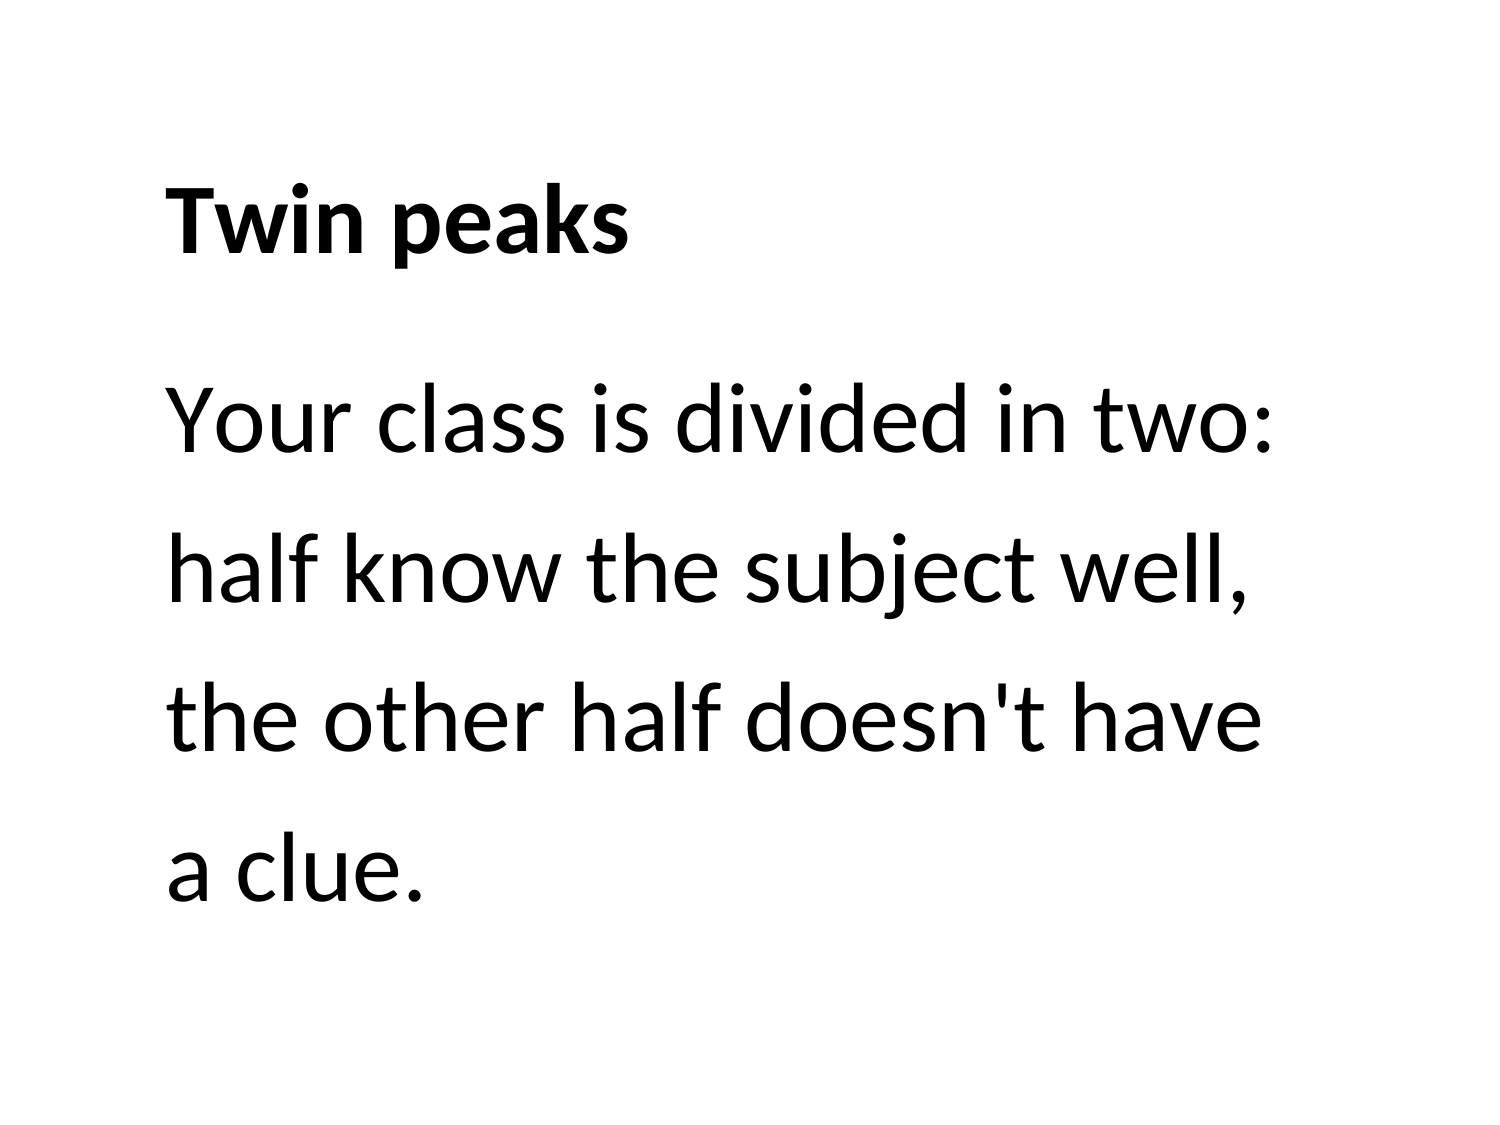

Twin peaks
Your class is divided in two: half know the subject well, the other half doesn't have a clue.